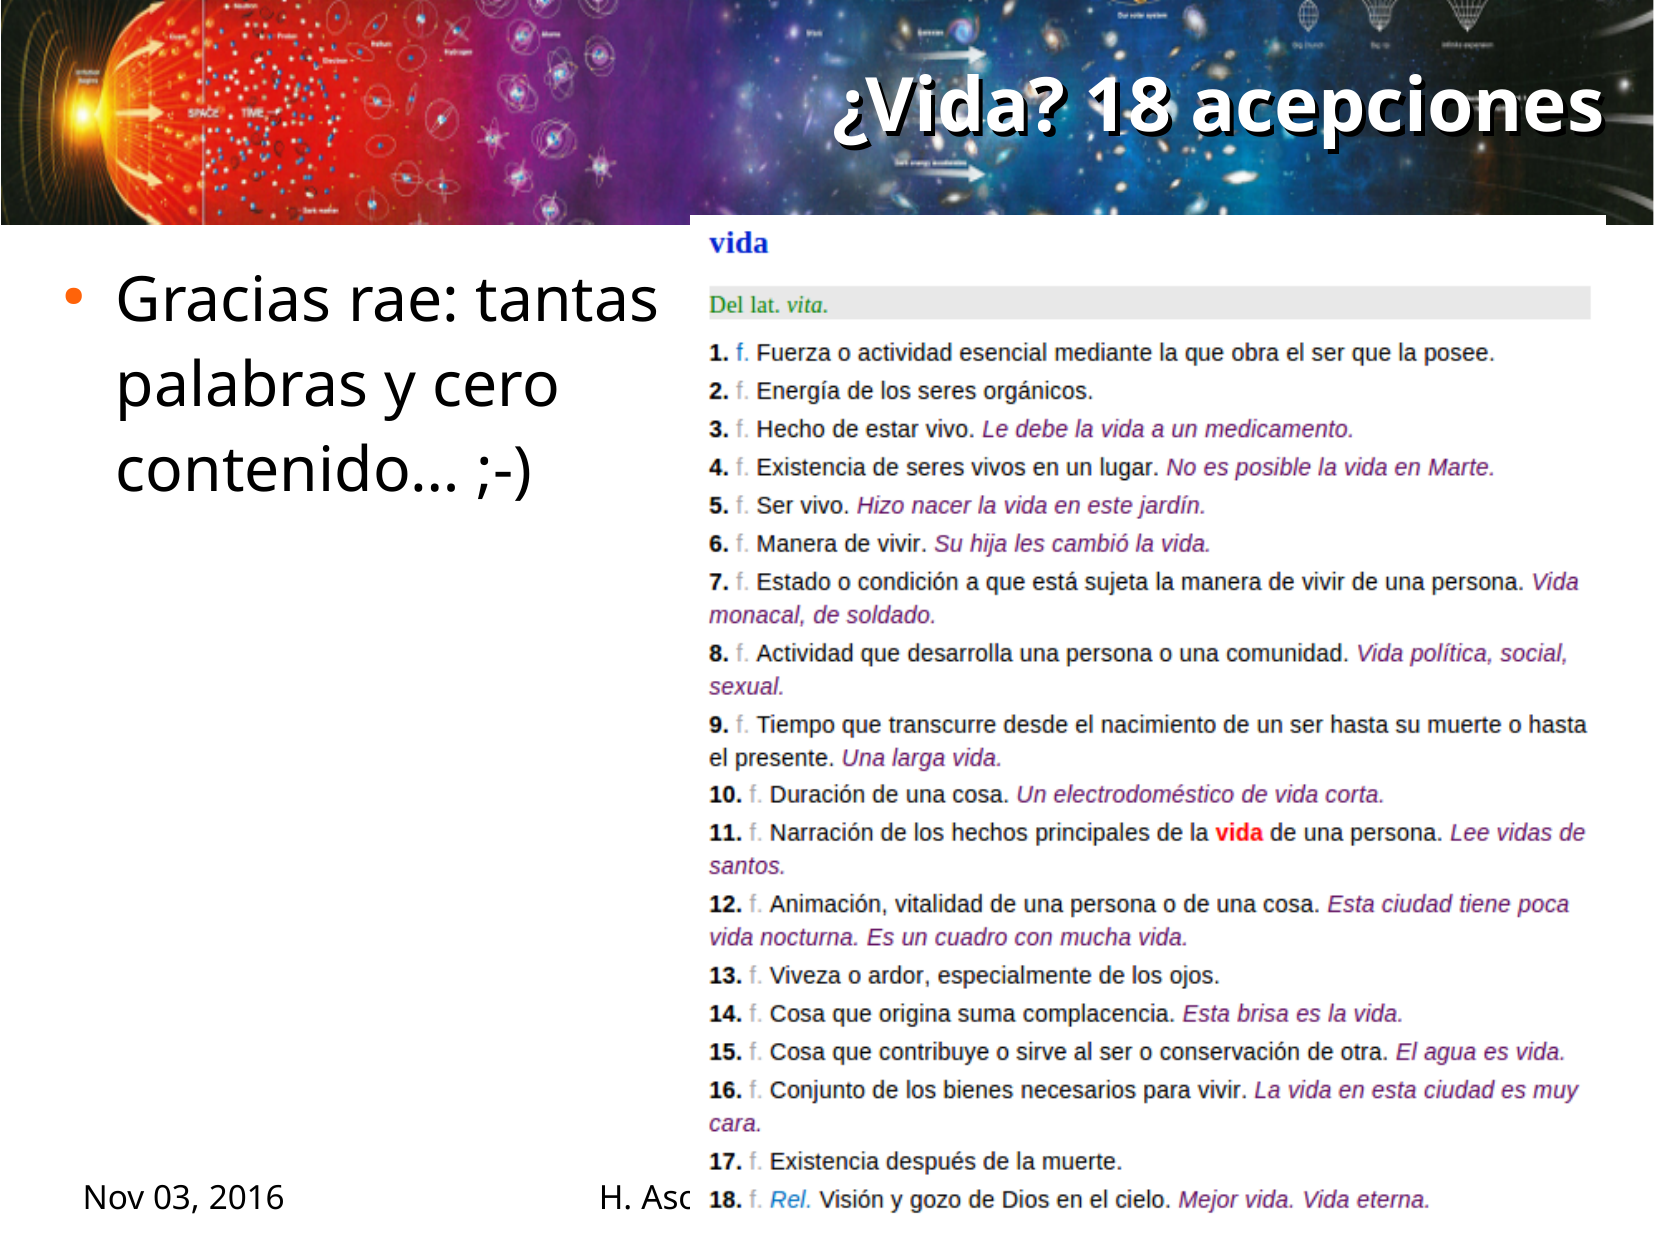

# ¿Vida? 18 acepciones
Gracias rae: tantas palabras y cero contenido… ;-)
Nov 03, 2016
H. Asorey - IPAC 2016 - 10/16
16